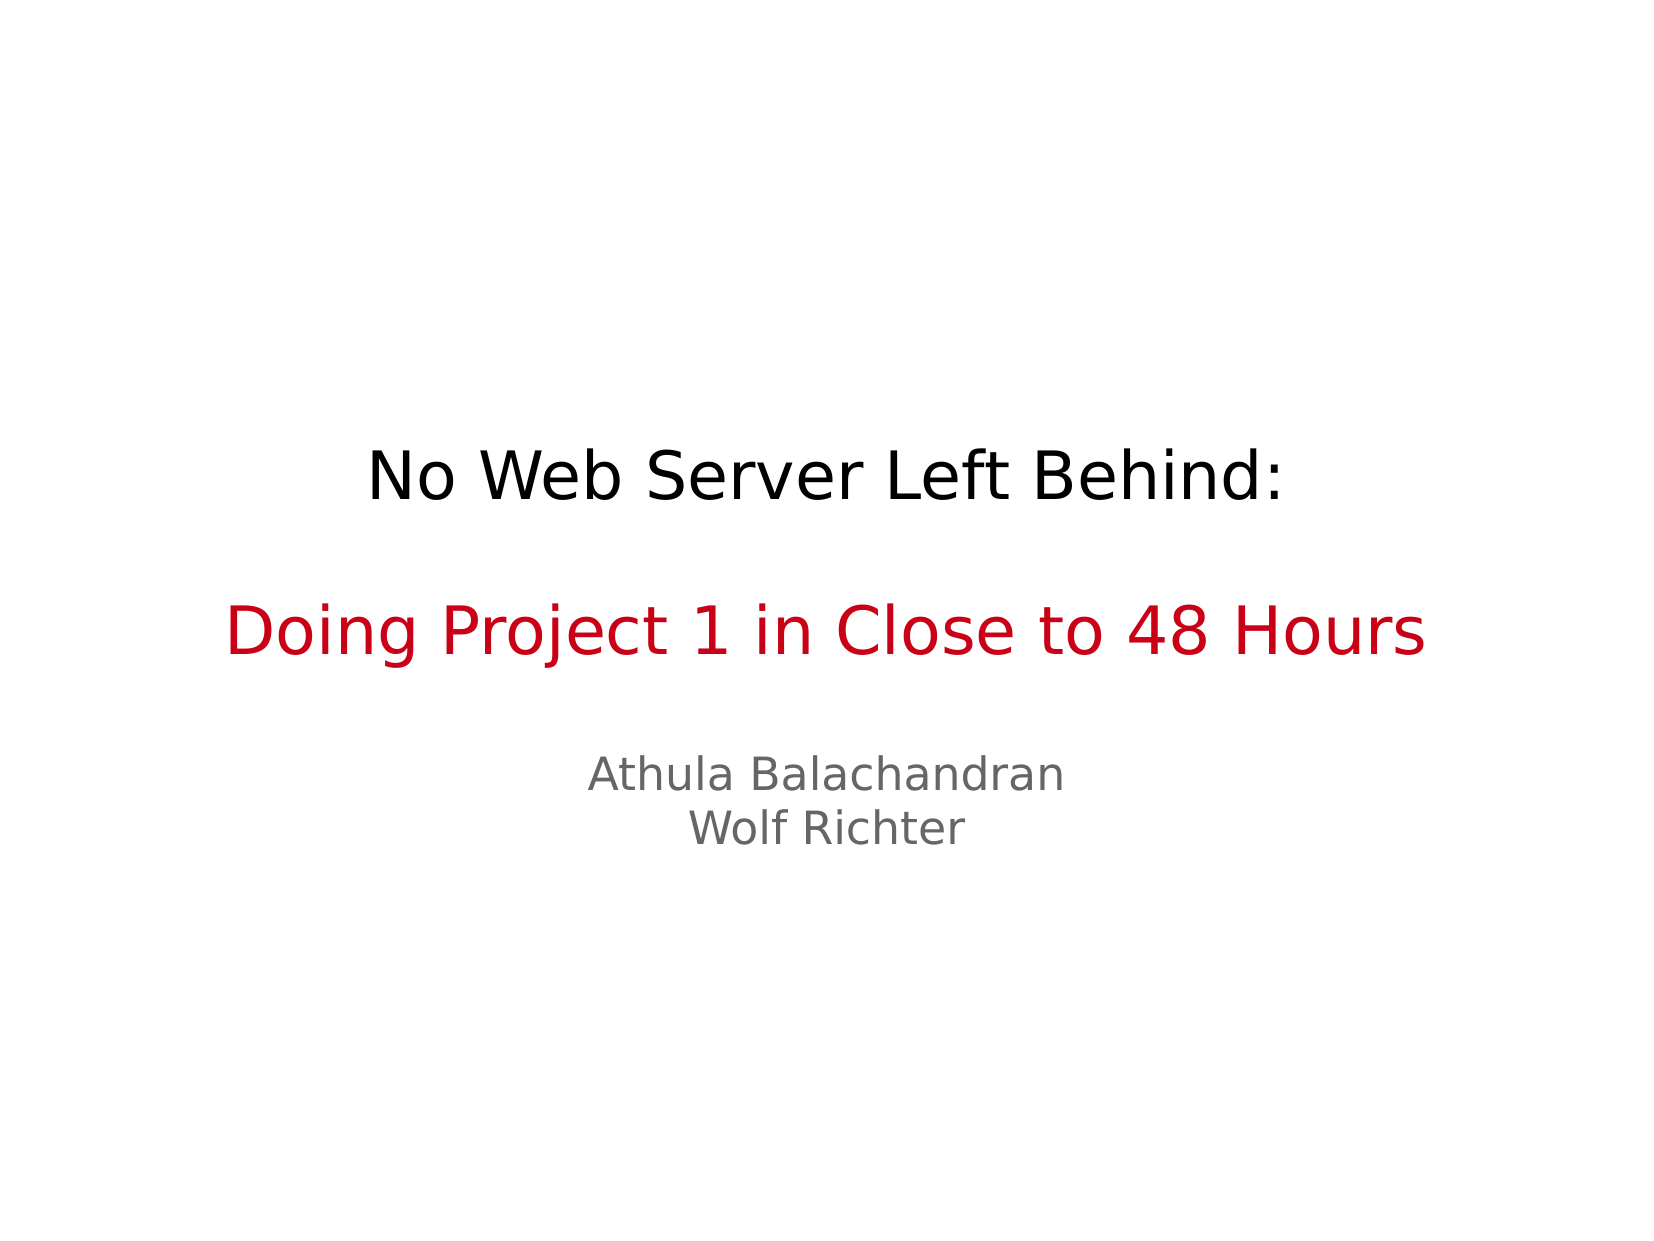

# No Web Server Left Behind:
Doing Project 1 in Close to 48 Hours
Athula Balachandran
Wolf Richter